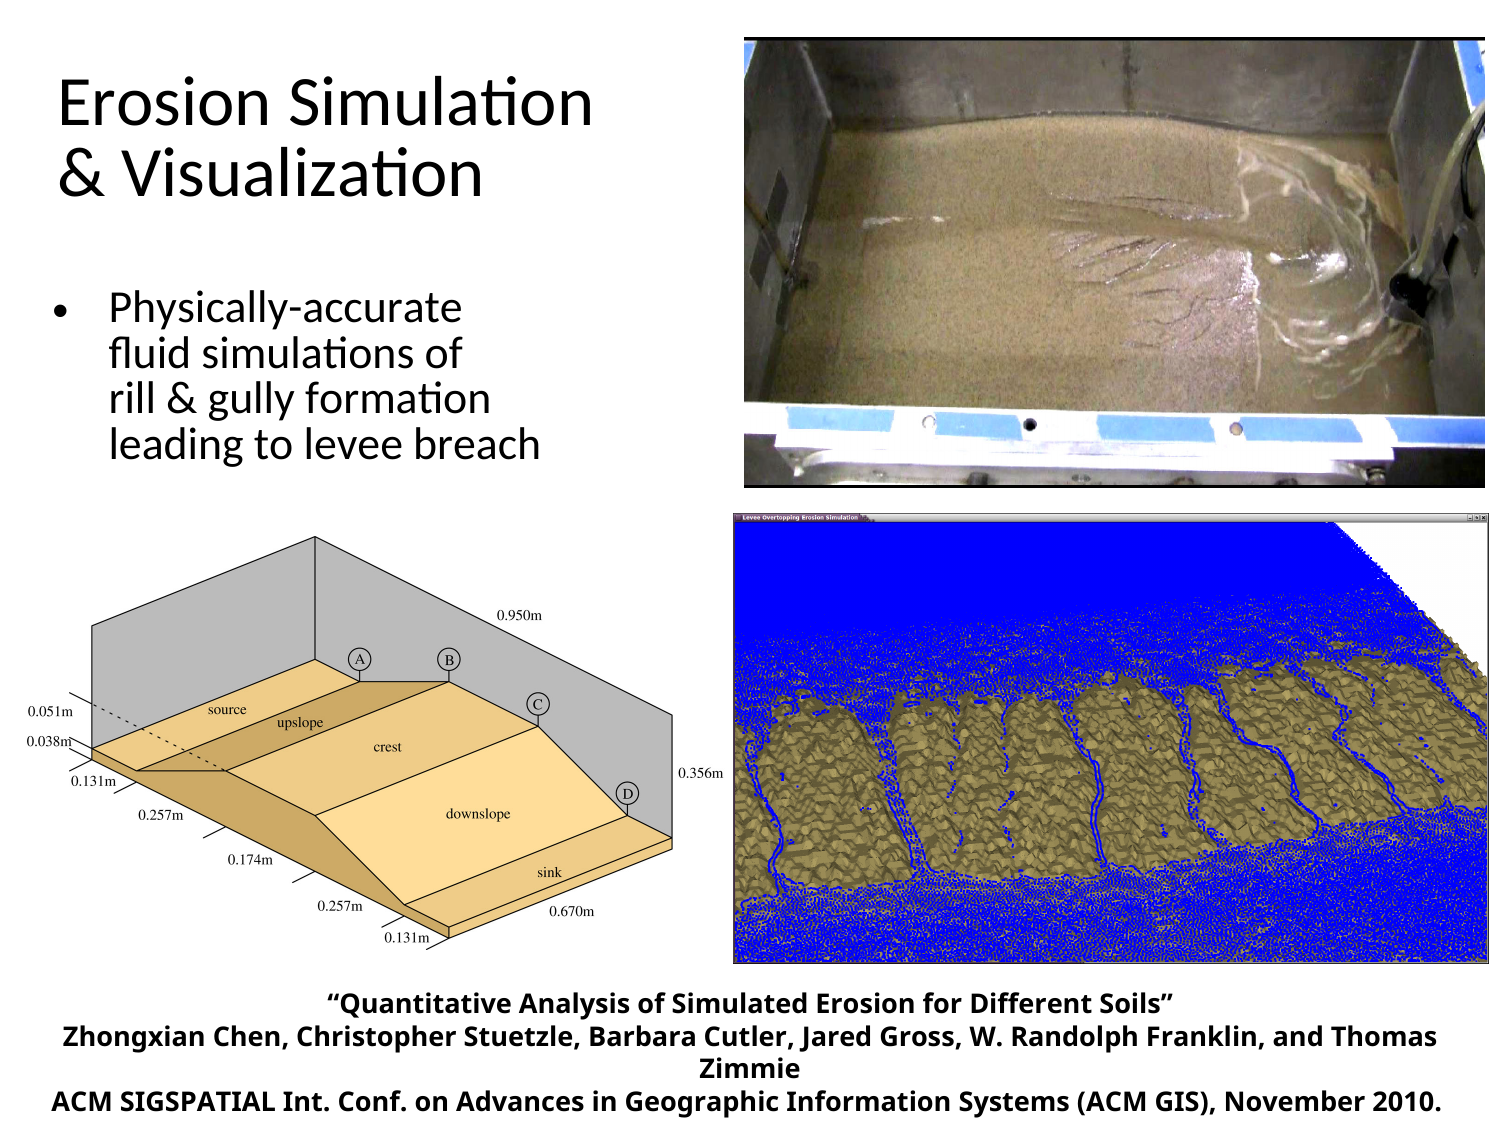

# Erosion Simulation & Visualization
Physically-accurate
fluid simulations of
rill & gully formation
leading to levee breach
“Quantitative Analysis of Simulated Erosion for Different Soils”
Zhongxian Chen, Christopher Stuetzle, Barbara Cutler, Jared Gross, W. Randolph Franklin, and Thomas Zimmie
ACM SIGSPATIAL Int. Conf. on Advances in Geographic Information Systems (ACM GIS), November 2010.